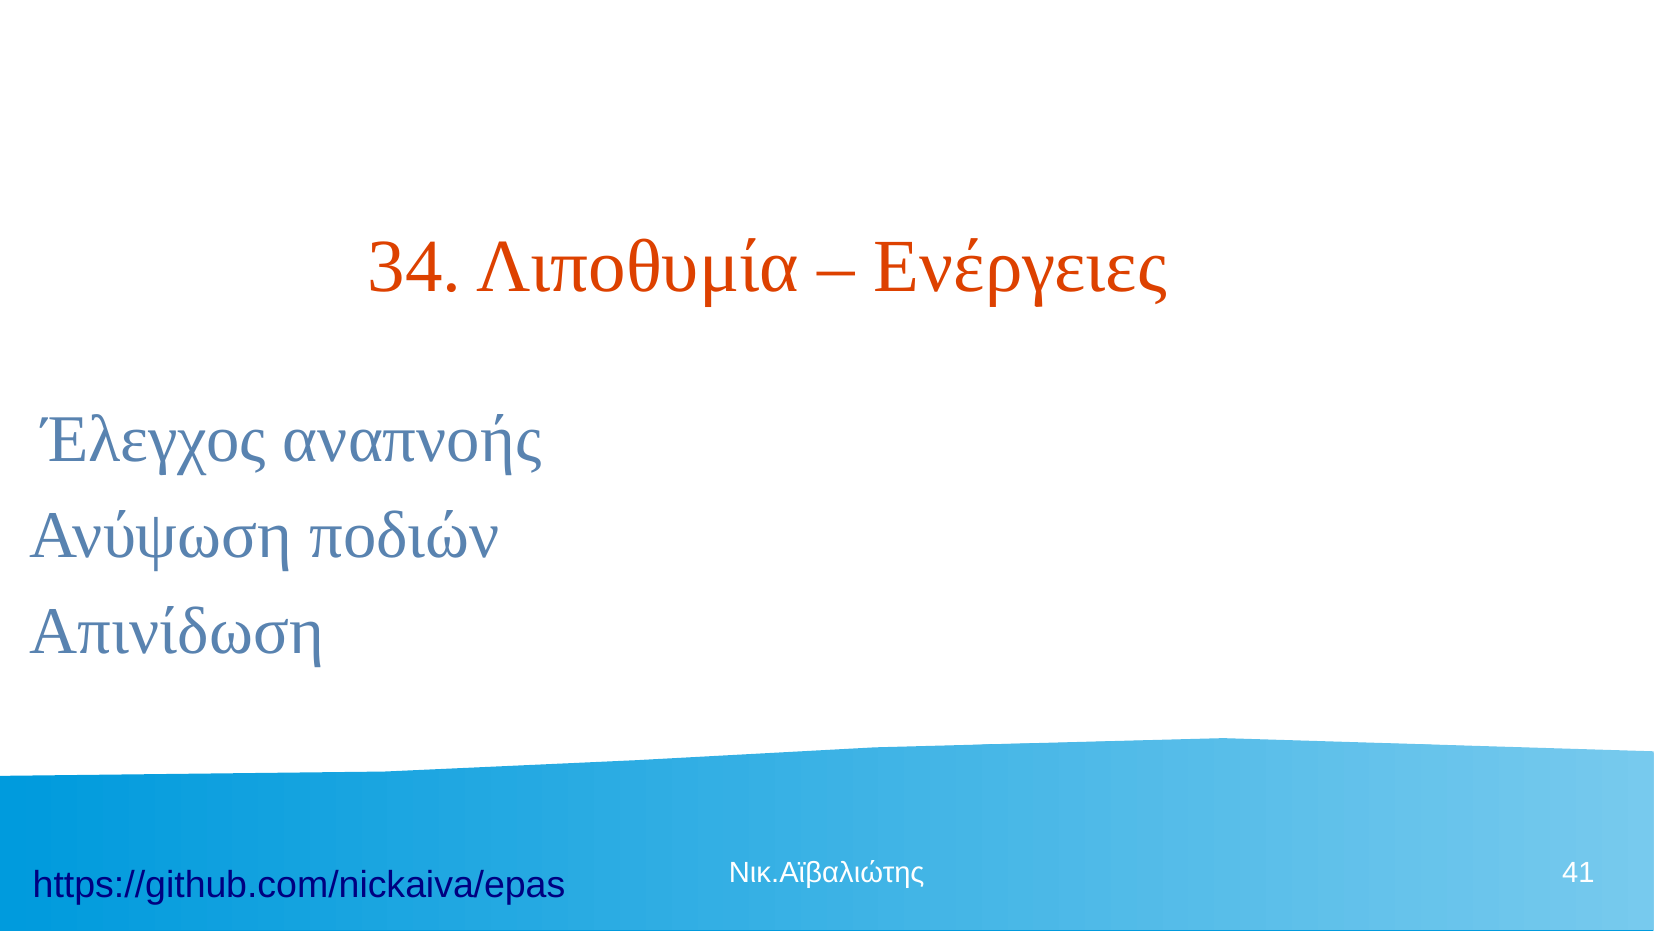

# 34. Λιποθυμία – Ενέργειες
 Έλεγχος αναπνοής
Ανύψωση ποδιών
Απινίδωση
Νικ.Αϊβαλιώτης
41